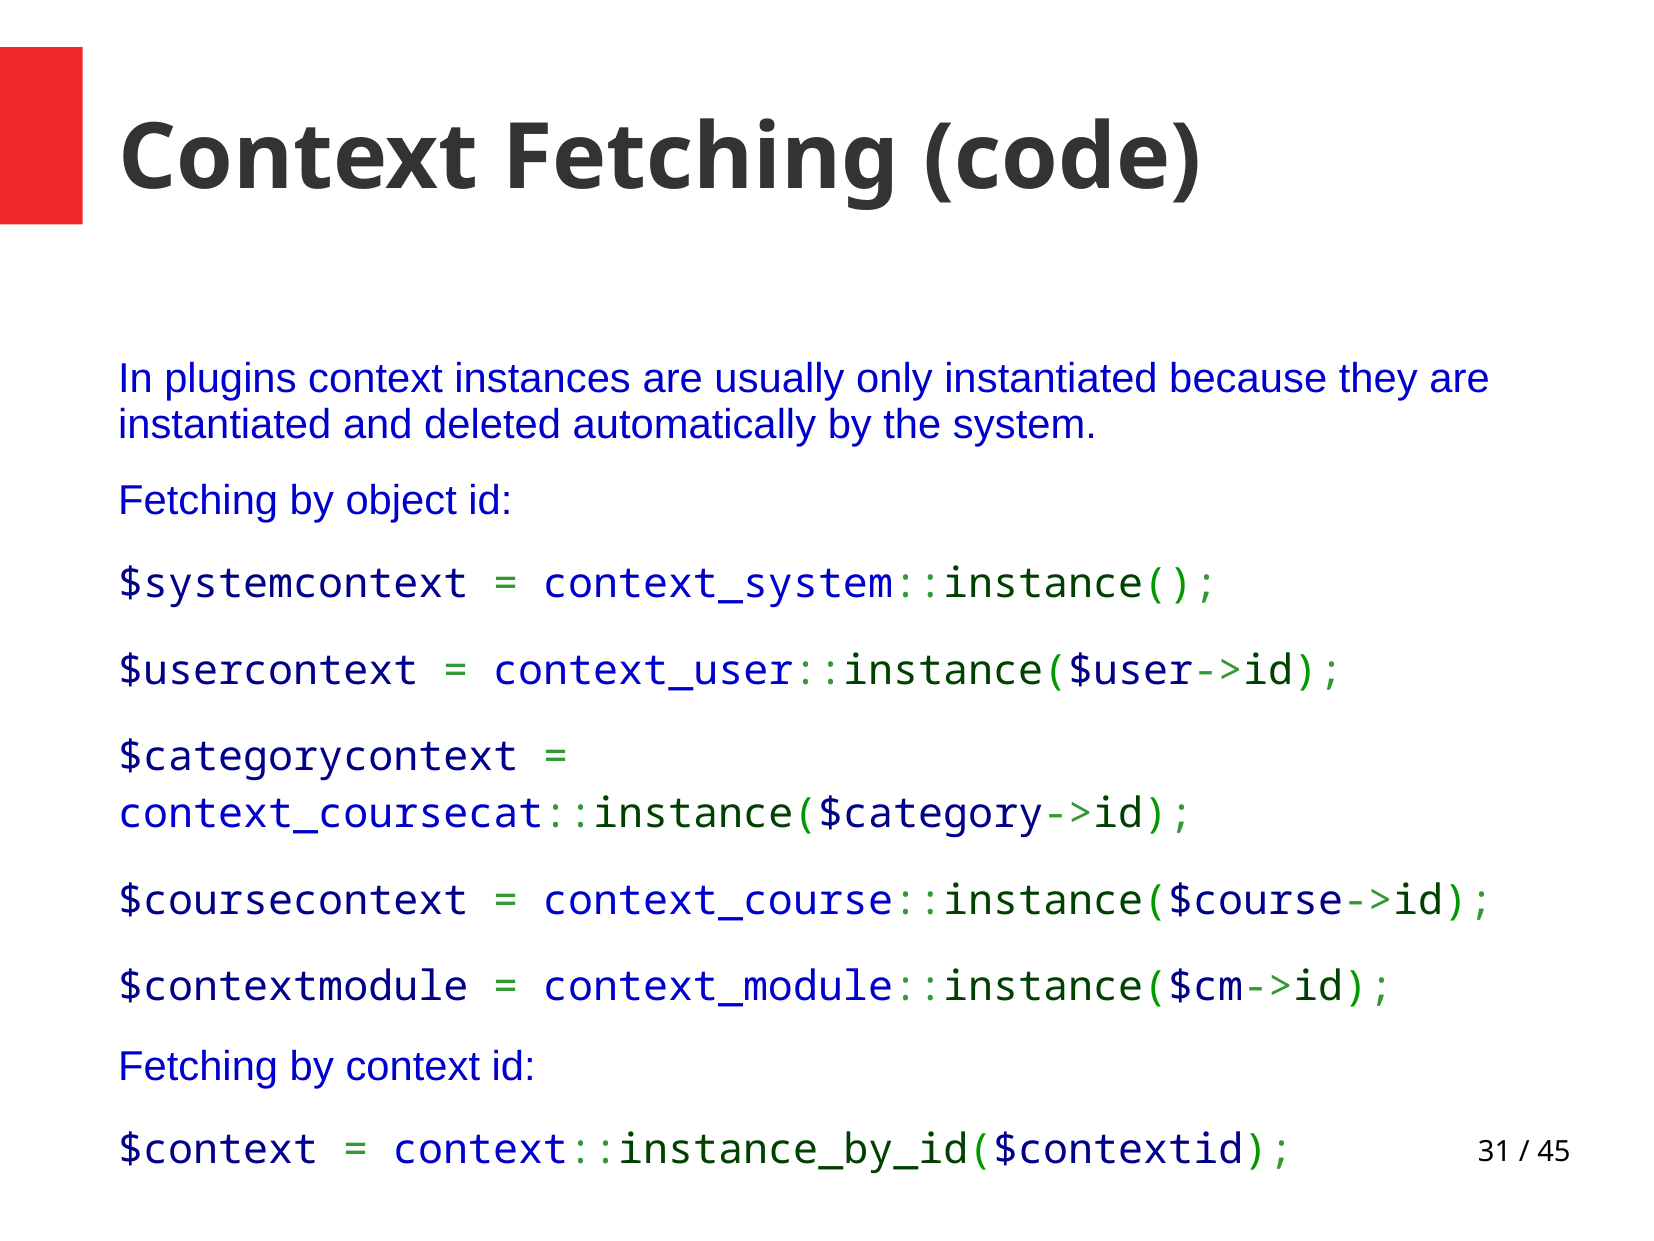

# Context Fetching (code)
In plugins context instances are usually only instantiated because they are instantiated and deleted automatically by the system.
Fetching by object id:
$systemcontext = context_system::instance();
$usercontext = context_user::instance($user->id);
$categorycontext = context_coursecat::instance($category->id);
$coursecontext = context_course::instance($course->id);
$contextmodule = context_module::instance($cm->id);
Fetching by context id:
$context = context::instance_by_id($contextid);
31